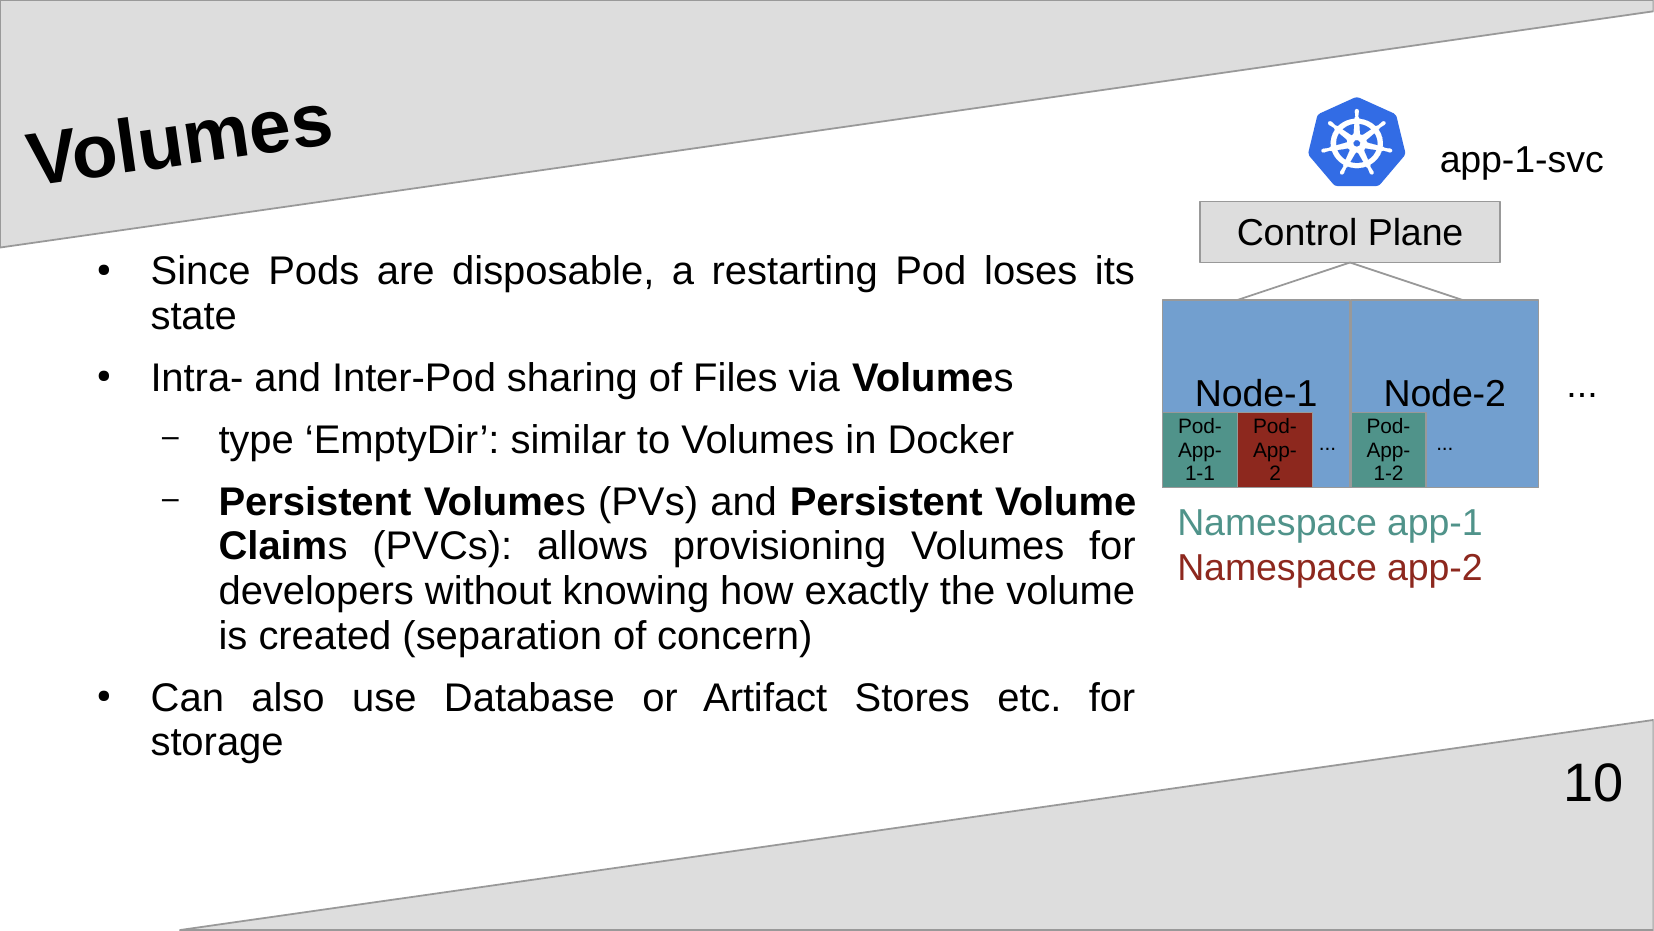

# Volumes
app-1-svc
Control Plane
Since Pods are disposable, a restarting Pod loses its state
Intra- and Inter-Pod sharing of Files via Volumes
type ‘EmptyDir’: similar to Volumes in Docker
Persistent Volumes (PVs) and Persistent Volume Claims (PVCs): allows provisioning Volumes for developers without knowing how exactly the volume is created (separation of concern)
Can also use Database or Artifact Stores etc. for storage
Node-1
Node-2
...
Pod-App-1-1
Pod-
App-
2
Pod-
App-
1-2
...
...
Namespace app-1
Namespace app-2
10